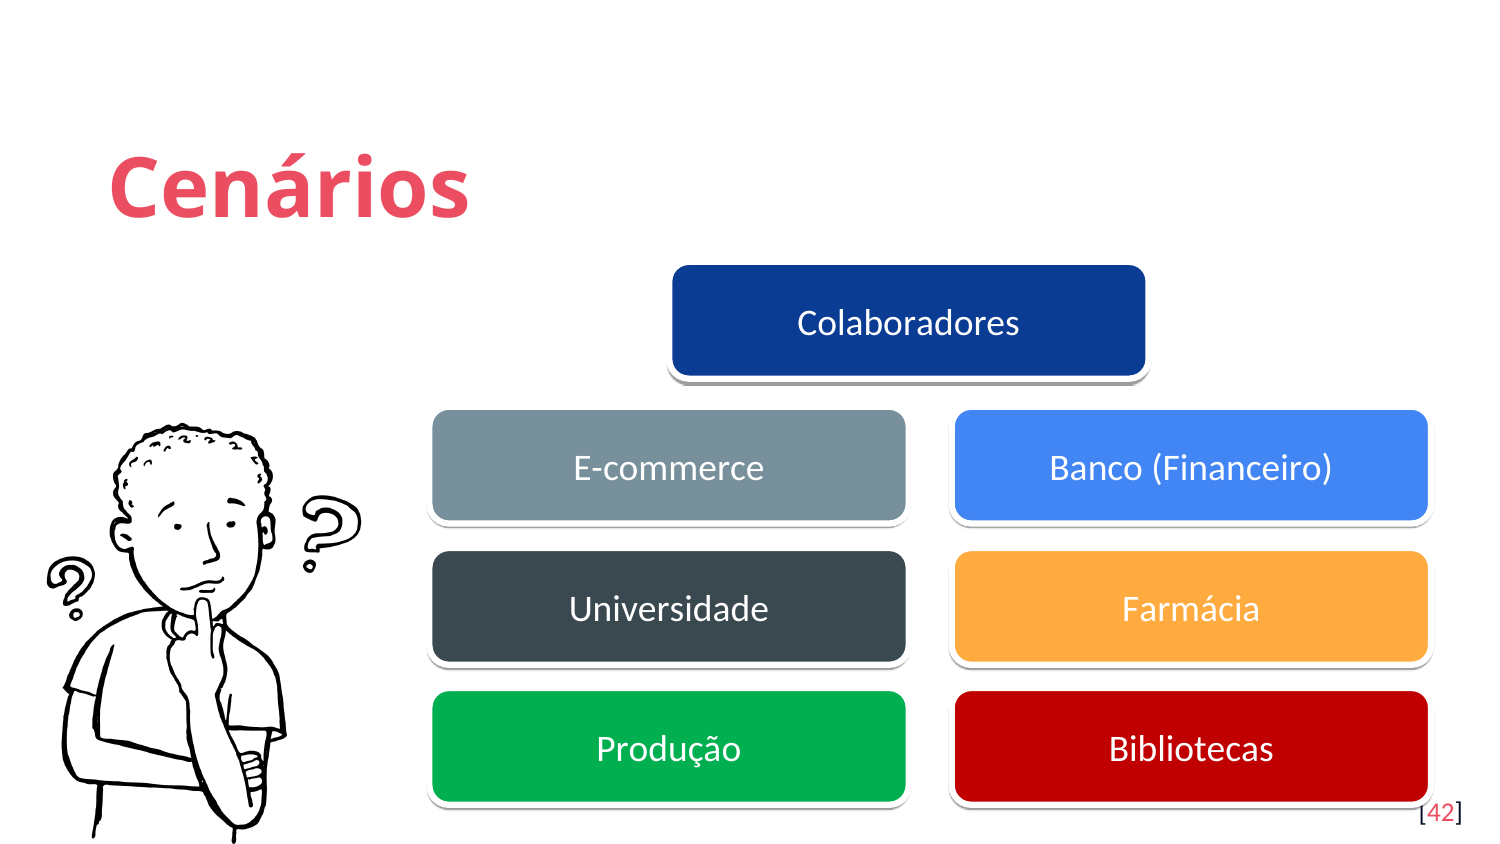

Cenários
Colaboradores
E-commerce
Banco (Financeiro)
Universidade
Farmácia
Produção
Bibliotecas